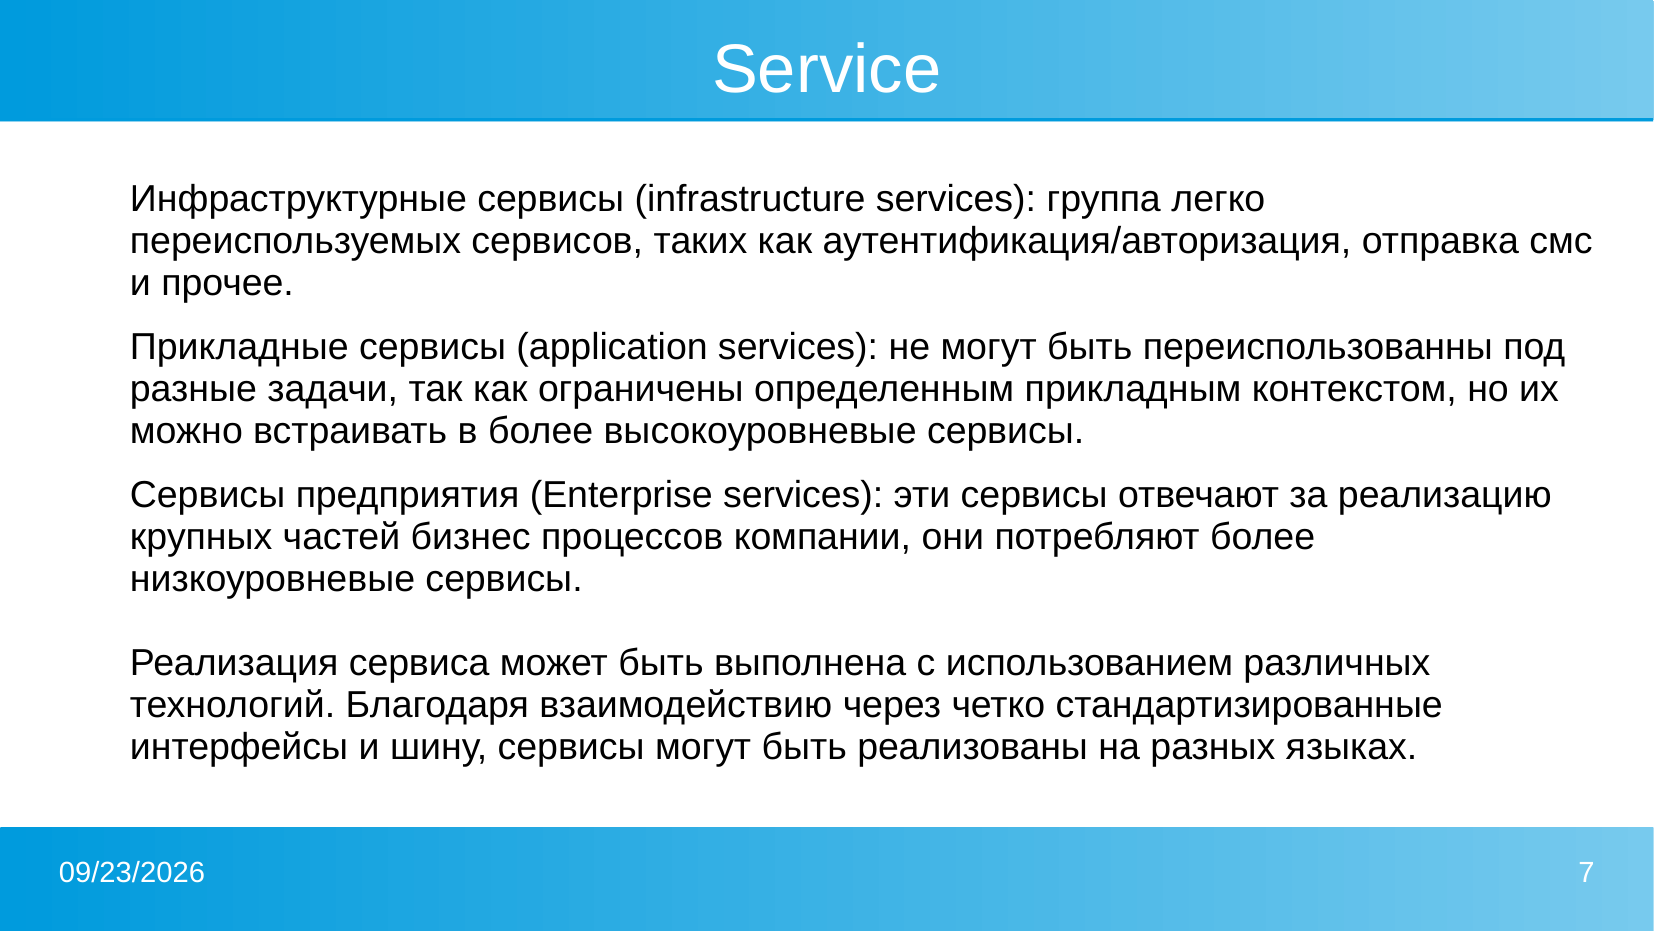

# Service
Инфраструктурные сервисы (infrastructure services): группа легко переиспользуемых сервисов, таких как аутентификация/авторизация, отправка смс и прочее.
Прикладные сервисы (application services): не могут быть переиспользованны под разные задачи, так как ограничены определенным прикладным контекстом, но их можно встраивать в более высокоуровневые сервисы.
Сервисы предприятия (Enterprise services): эти сервисы отвечают за реализацию крупных частей бизнес процессов компании, они потребляют более низкоуровневые сервисы.
Реализация сервиса может быть выполнена с использованием различных технологий. Благодаря взаимодействию через четко стандартизированные интерфейсы и шину, сервисы могут быть реализованы на разных языках.
7